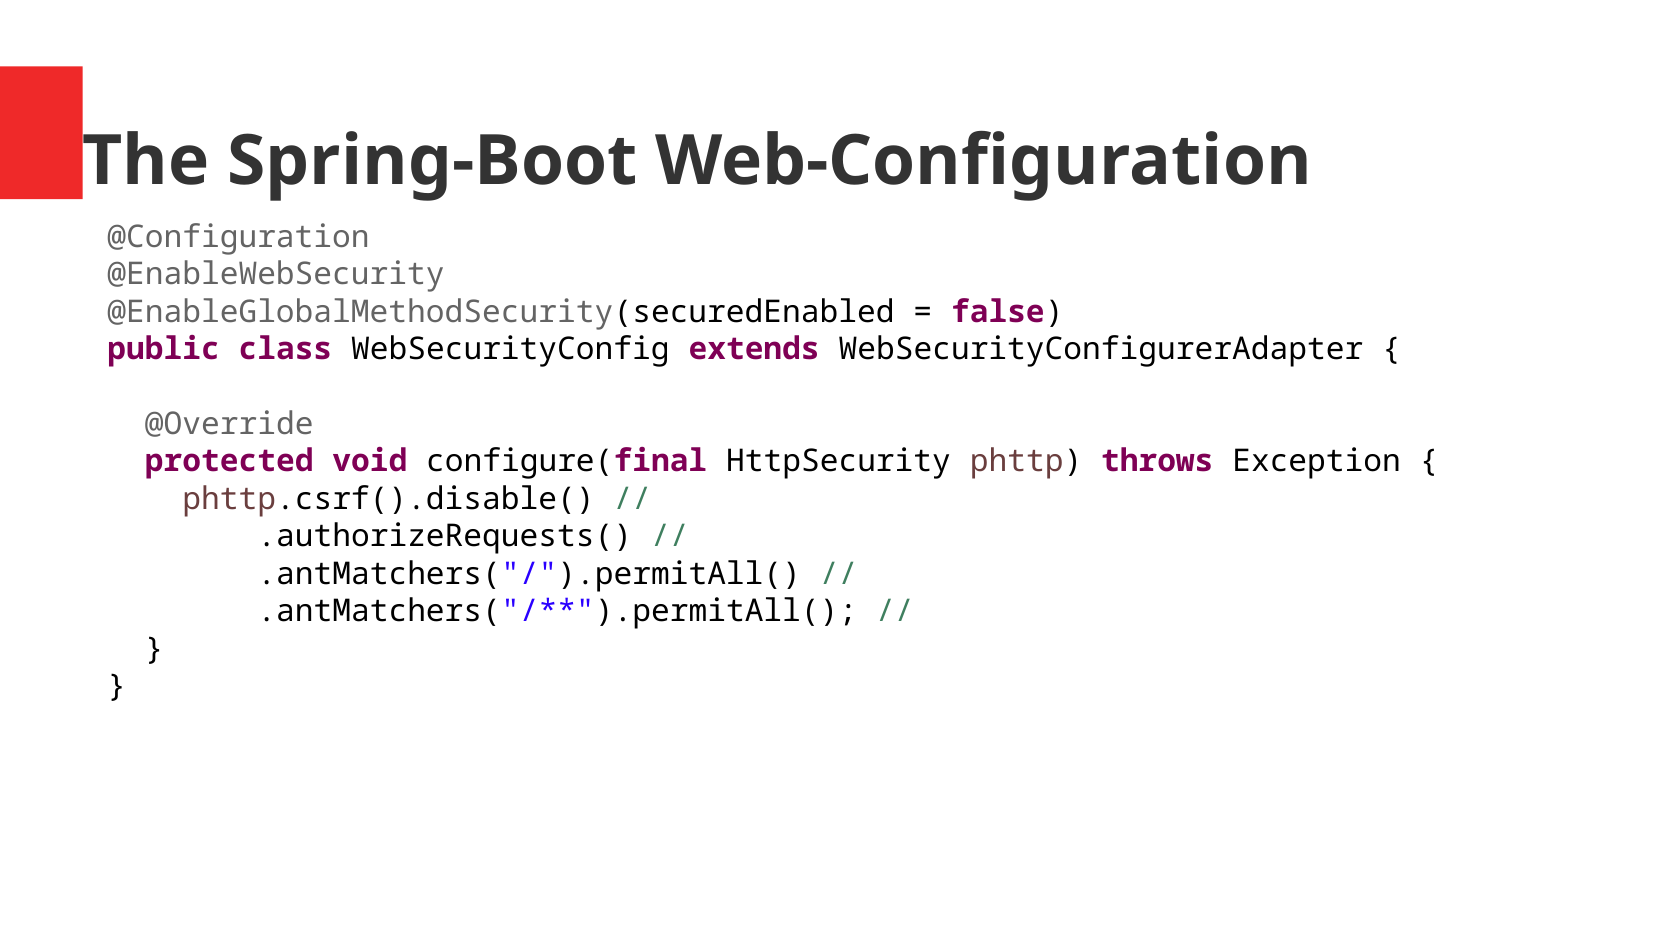

# The Spring-Boot Web-Configuration
@Configuration
@EnableWebSecurity
@EnableGlobalMethodSecurity(securedEnabled = false)
public class WebSecurityConfig extends WebSecurityConfigurerAdapter {
 @Override
 protected void configure(final HttpSecurity phttp) throws Exception {
 phttp.csrf().disable() //
 .authorizeRequests() //
 .antMatchers("/").permitAll() //
 .antMatchers("/**").permitAll(); //
 }
}